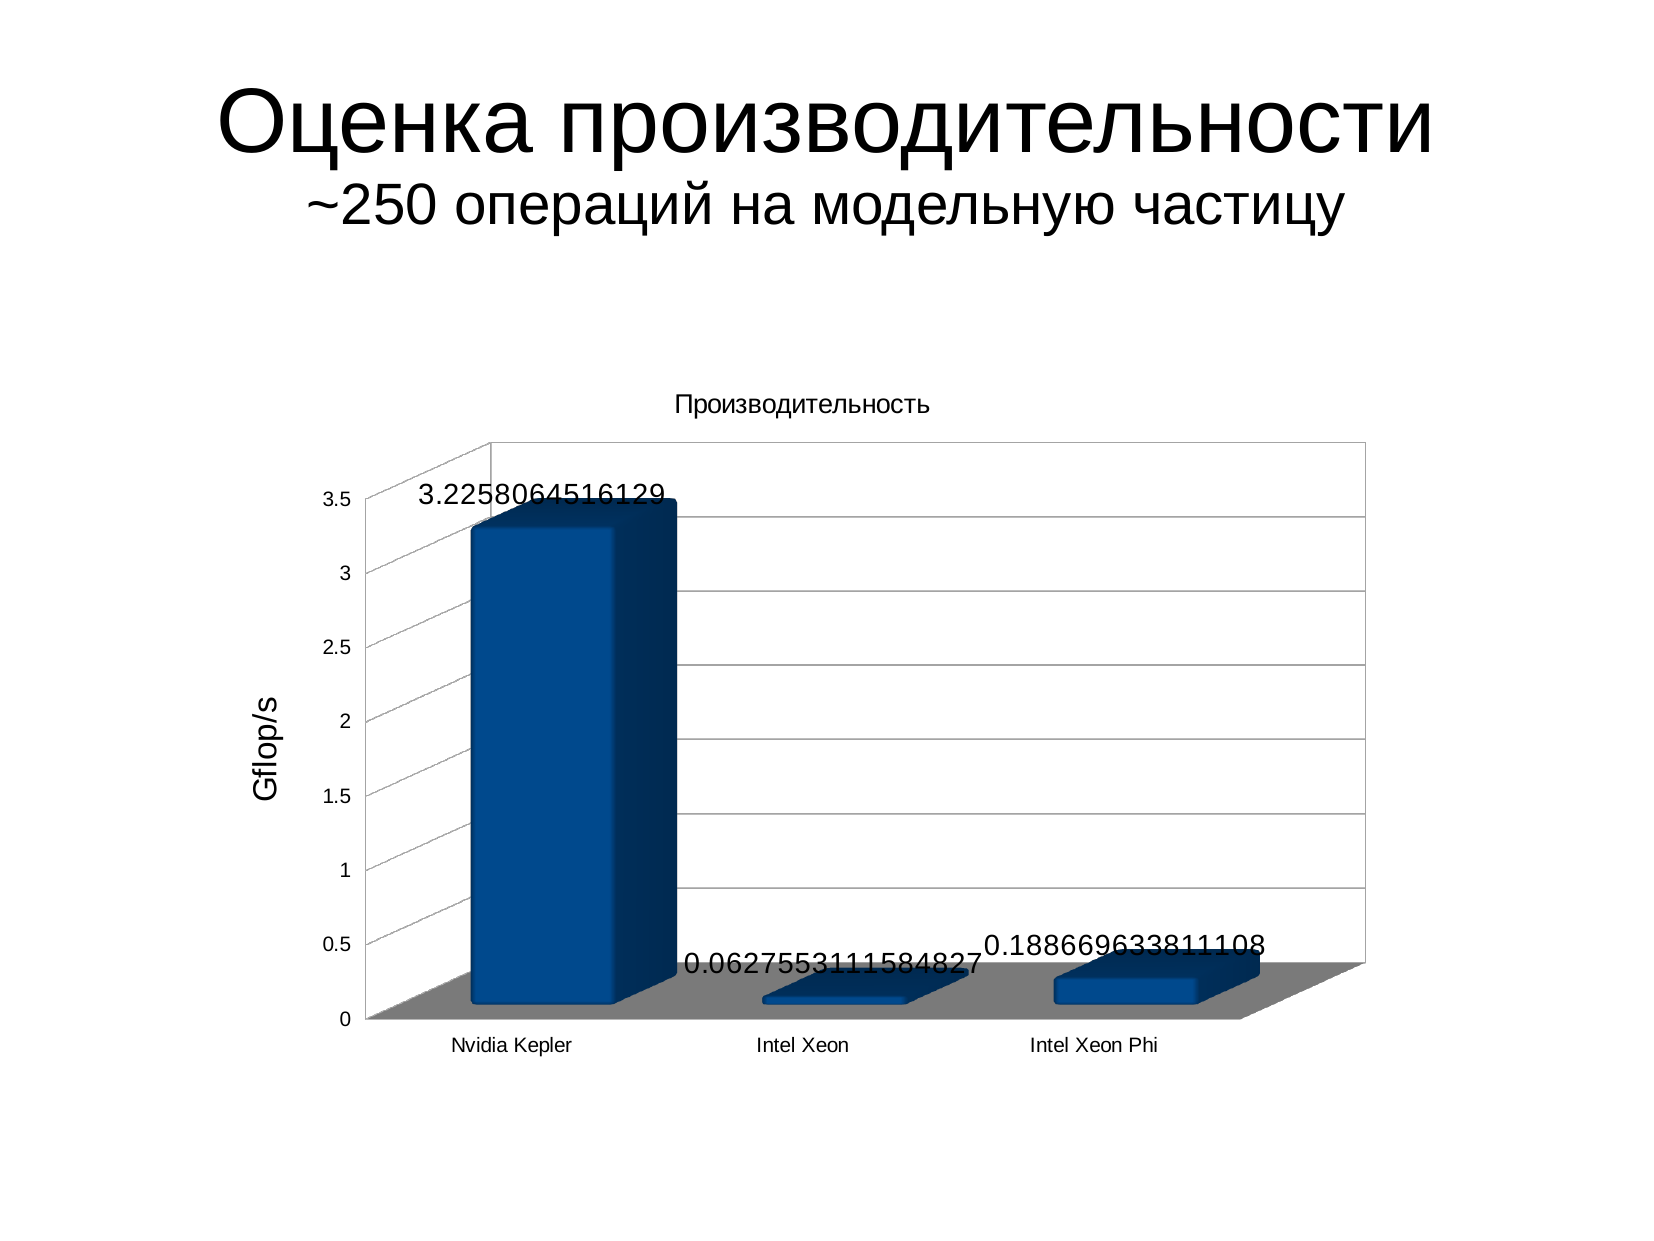

# Оценка производительности ~250 операций на модельную частицу
[unsupported chart]